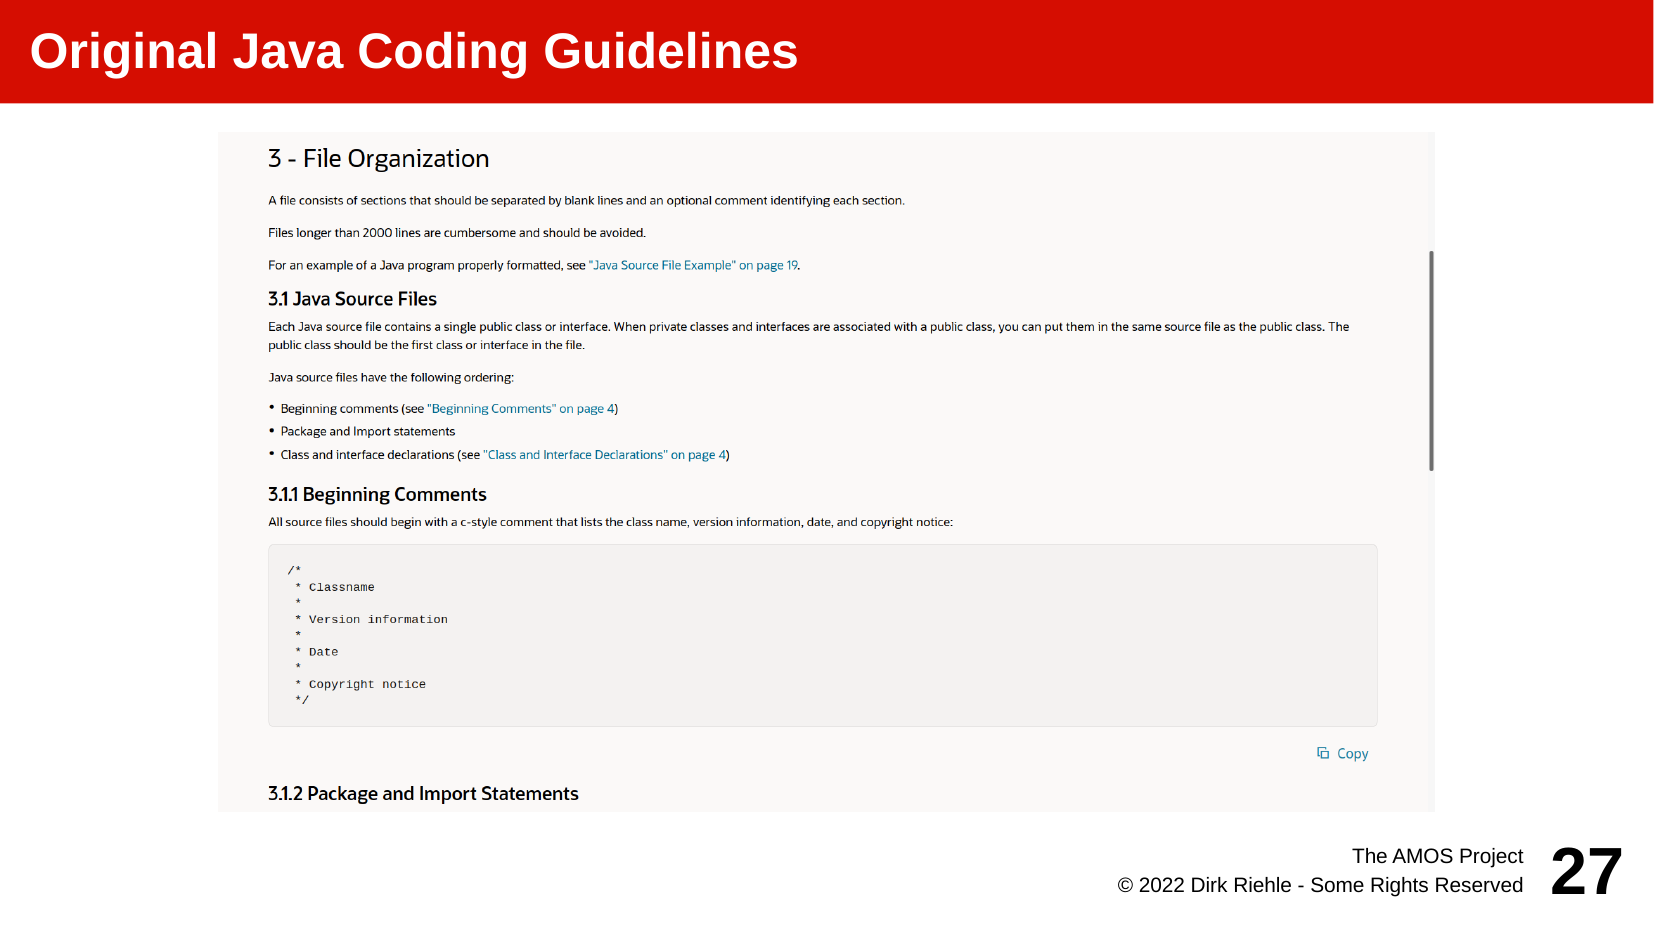

# Original Java Coding Guidelines
The AMOS Project
27
© 2022 Dirk Riehle - Some Rights Reserved